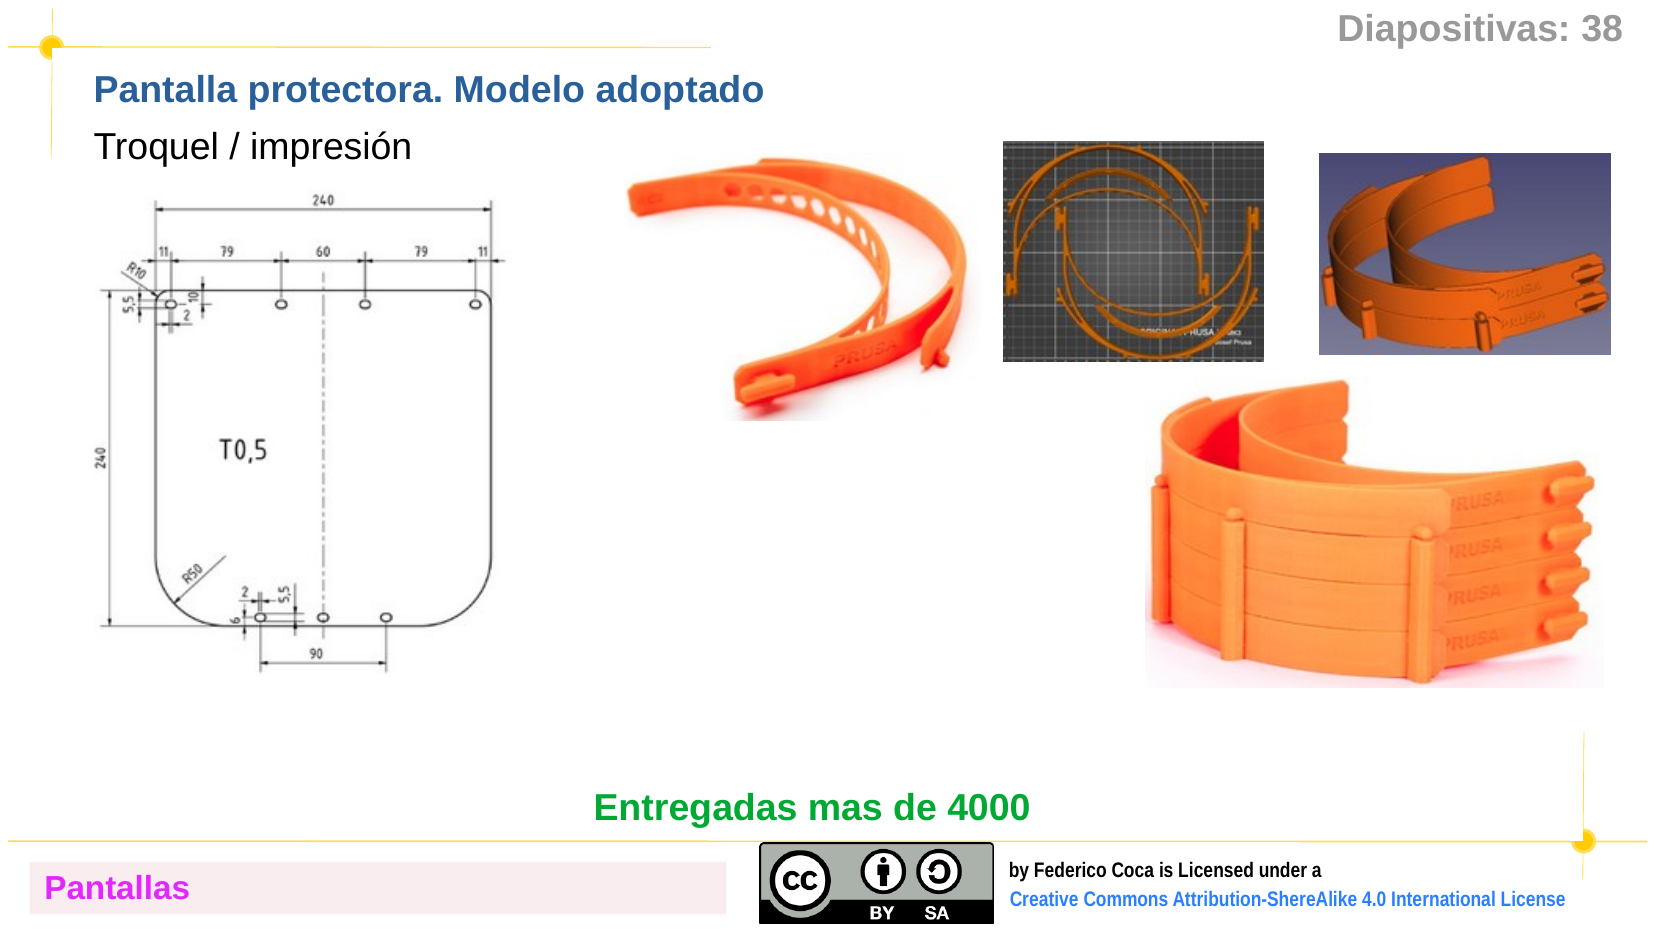

Diapositivas: 38
Pantalla protectora. Modelo adoptado
Troquel / impresión
Entregadas mas de 4000
Pantallas